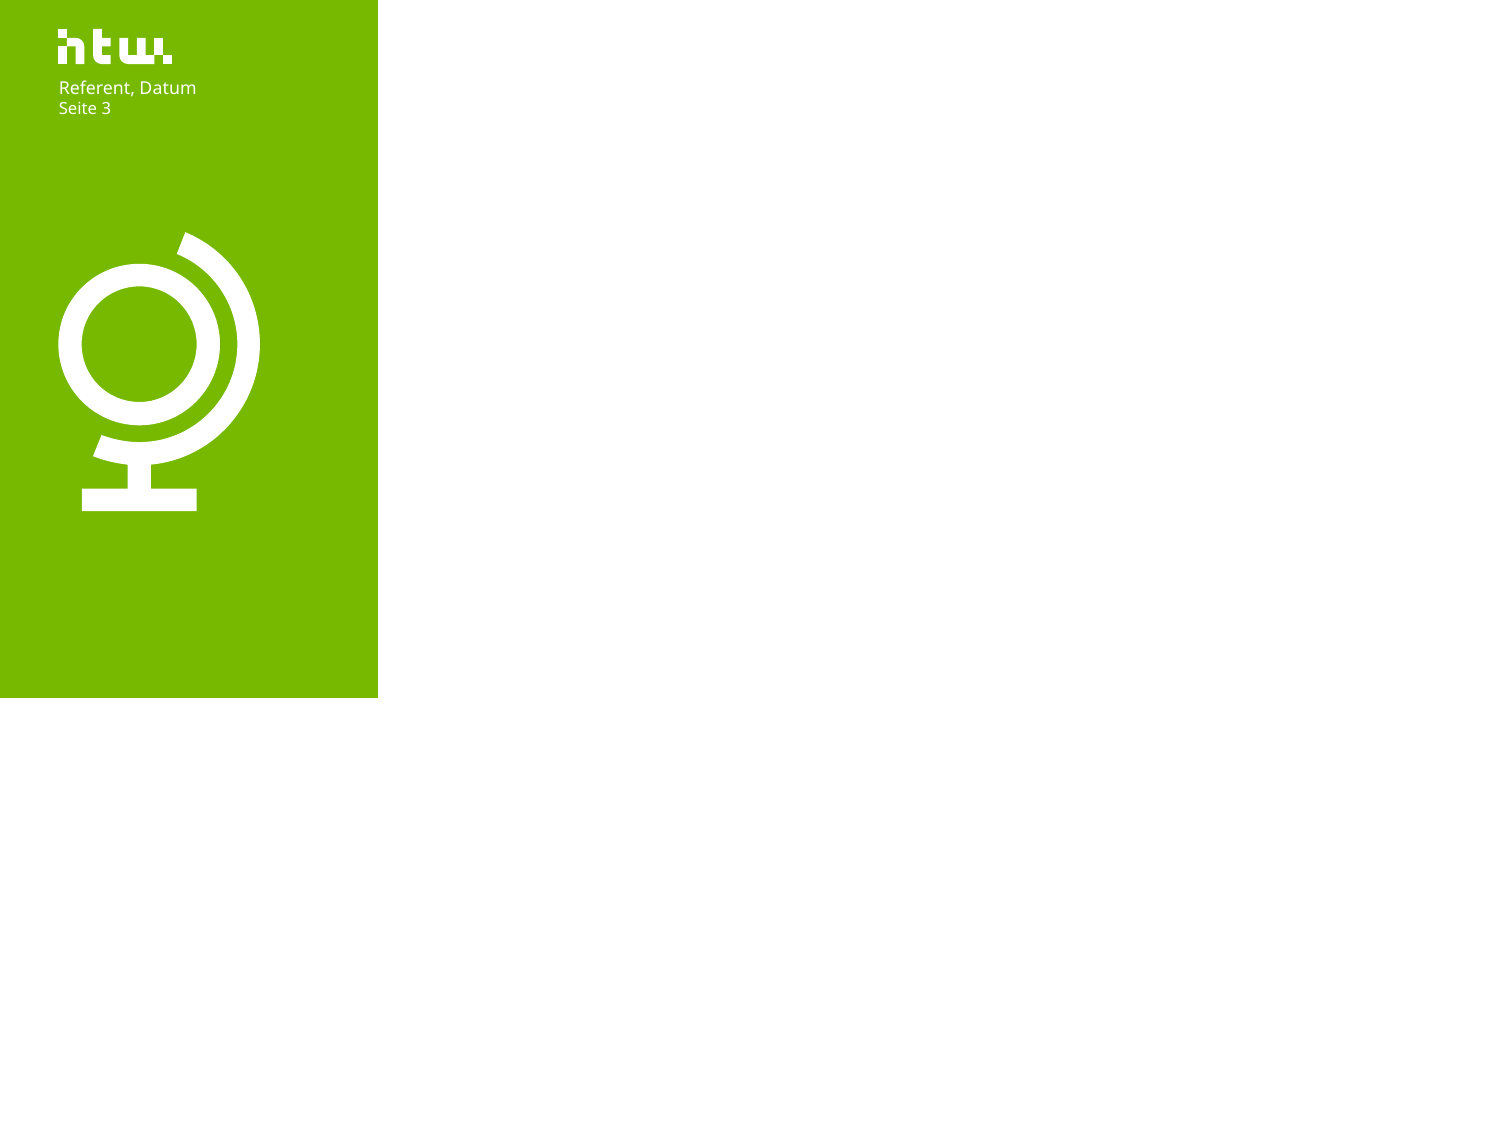

# Die HTW Berlin International
Referent, Datum
© Gregor Strutz/Axel Völcker